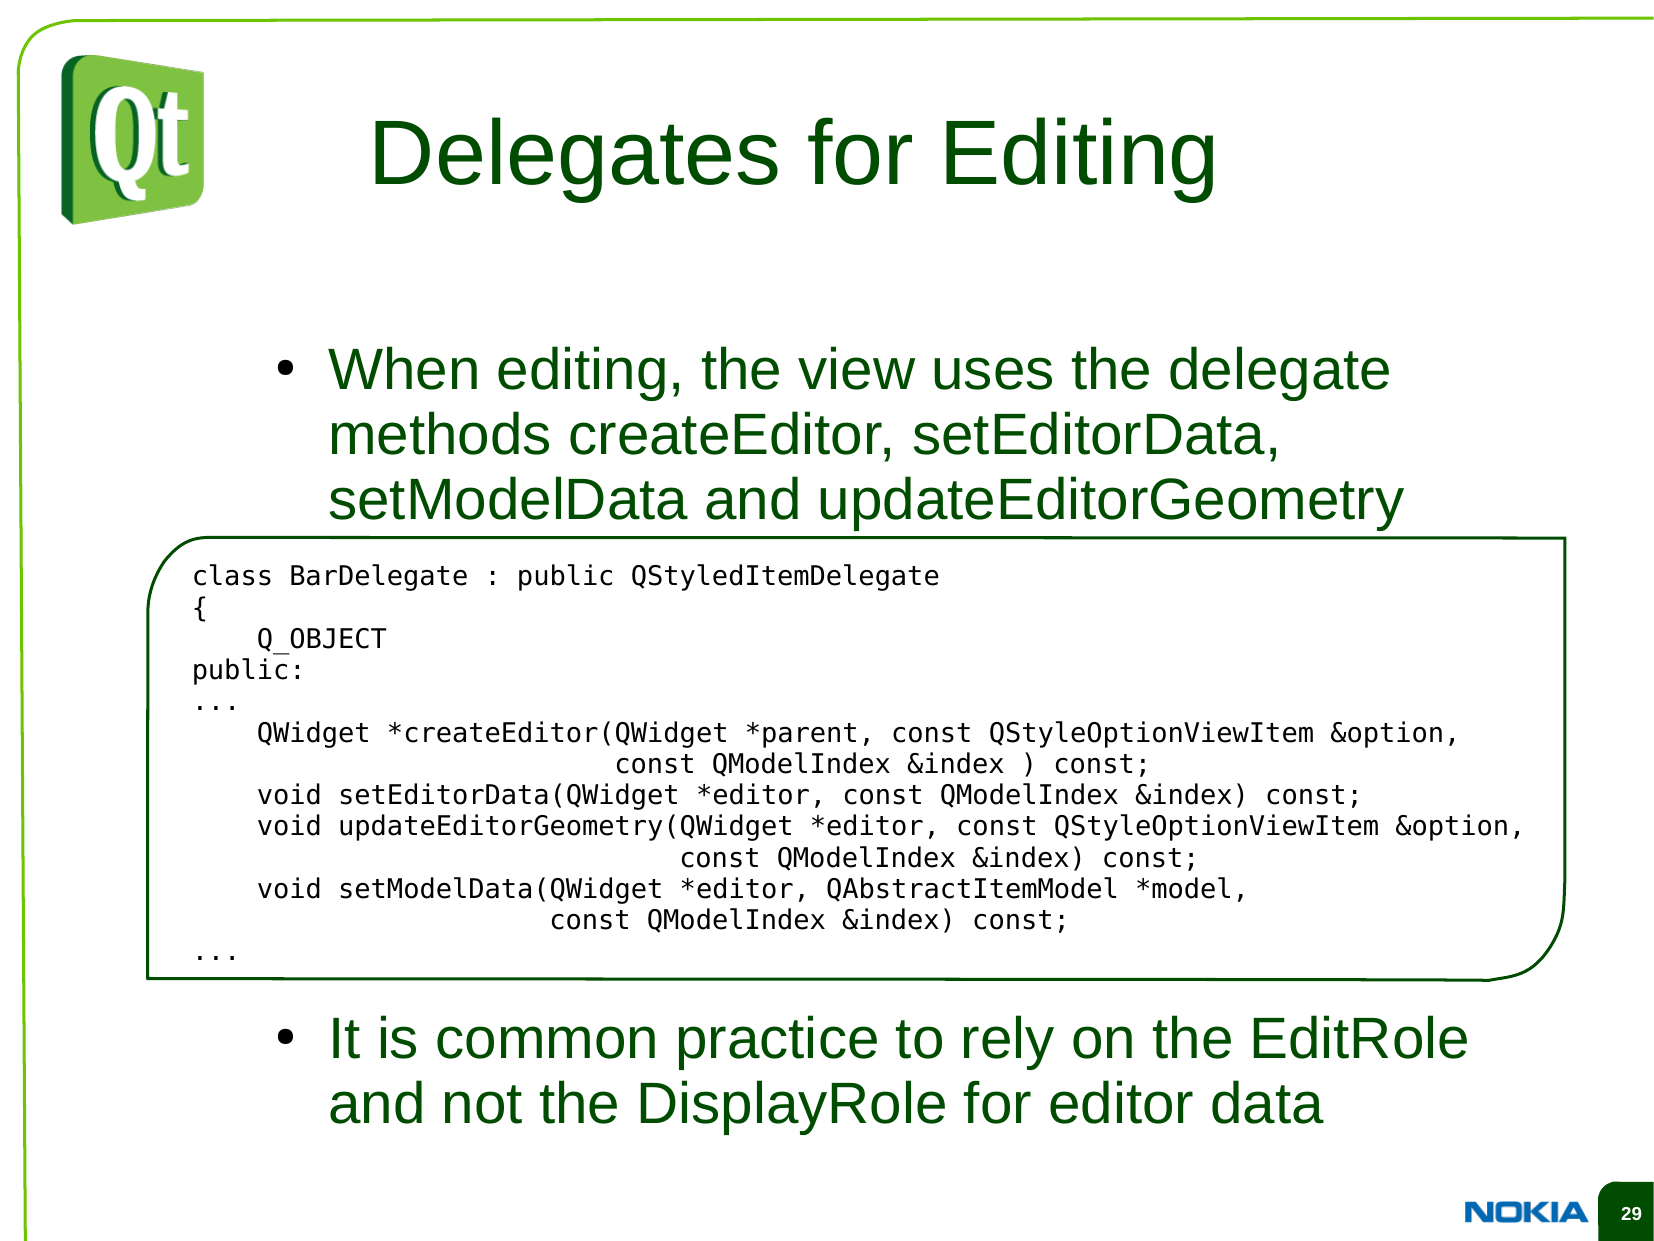

# Delegates for Editing
When editing, the view uses the delegate methods createEditor, setEditorData, setModelData and updateEditorGeometry
It is common practice to rely on the EditRole and not the DisplayRole for editor data
class BarDelegate : public QStyledItemDelegate
{
 Q_OBJECT
public:
...
 QWidget *createEditor(QWidget *parent, const QStyleOptionViewItem &option,
 const QModelIndex &index ) const;
 void setEditorData(QWidget *editor, const QModelIndex &index) const;
 void updateEditorGeometry(QWidget *editor, const QStyleOptionViewItem &option,
 const QModelIndex &index) const;
 void setModelData(QWidget *editor, QAbstractItemModel *model,
 const QModelIndex &index) const;
...